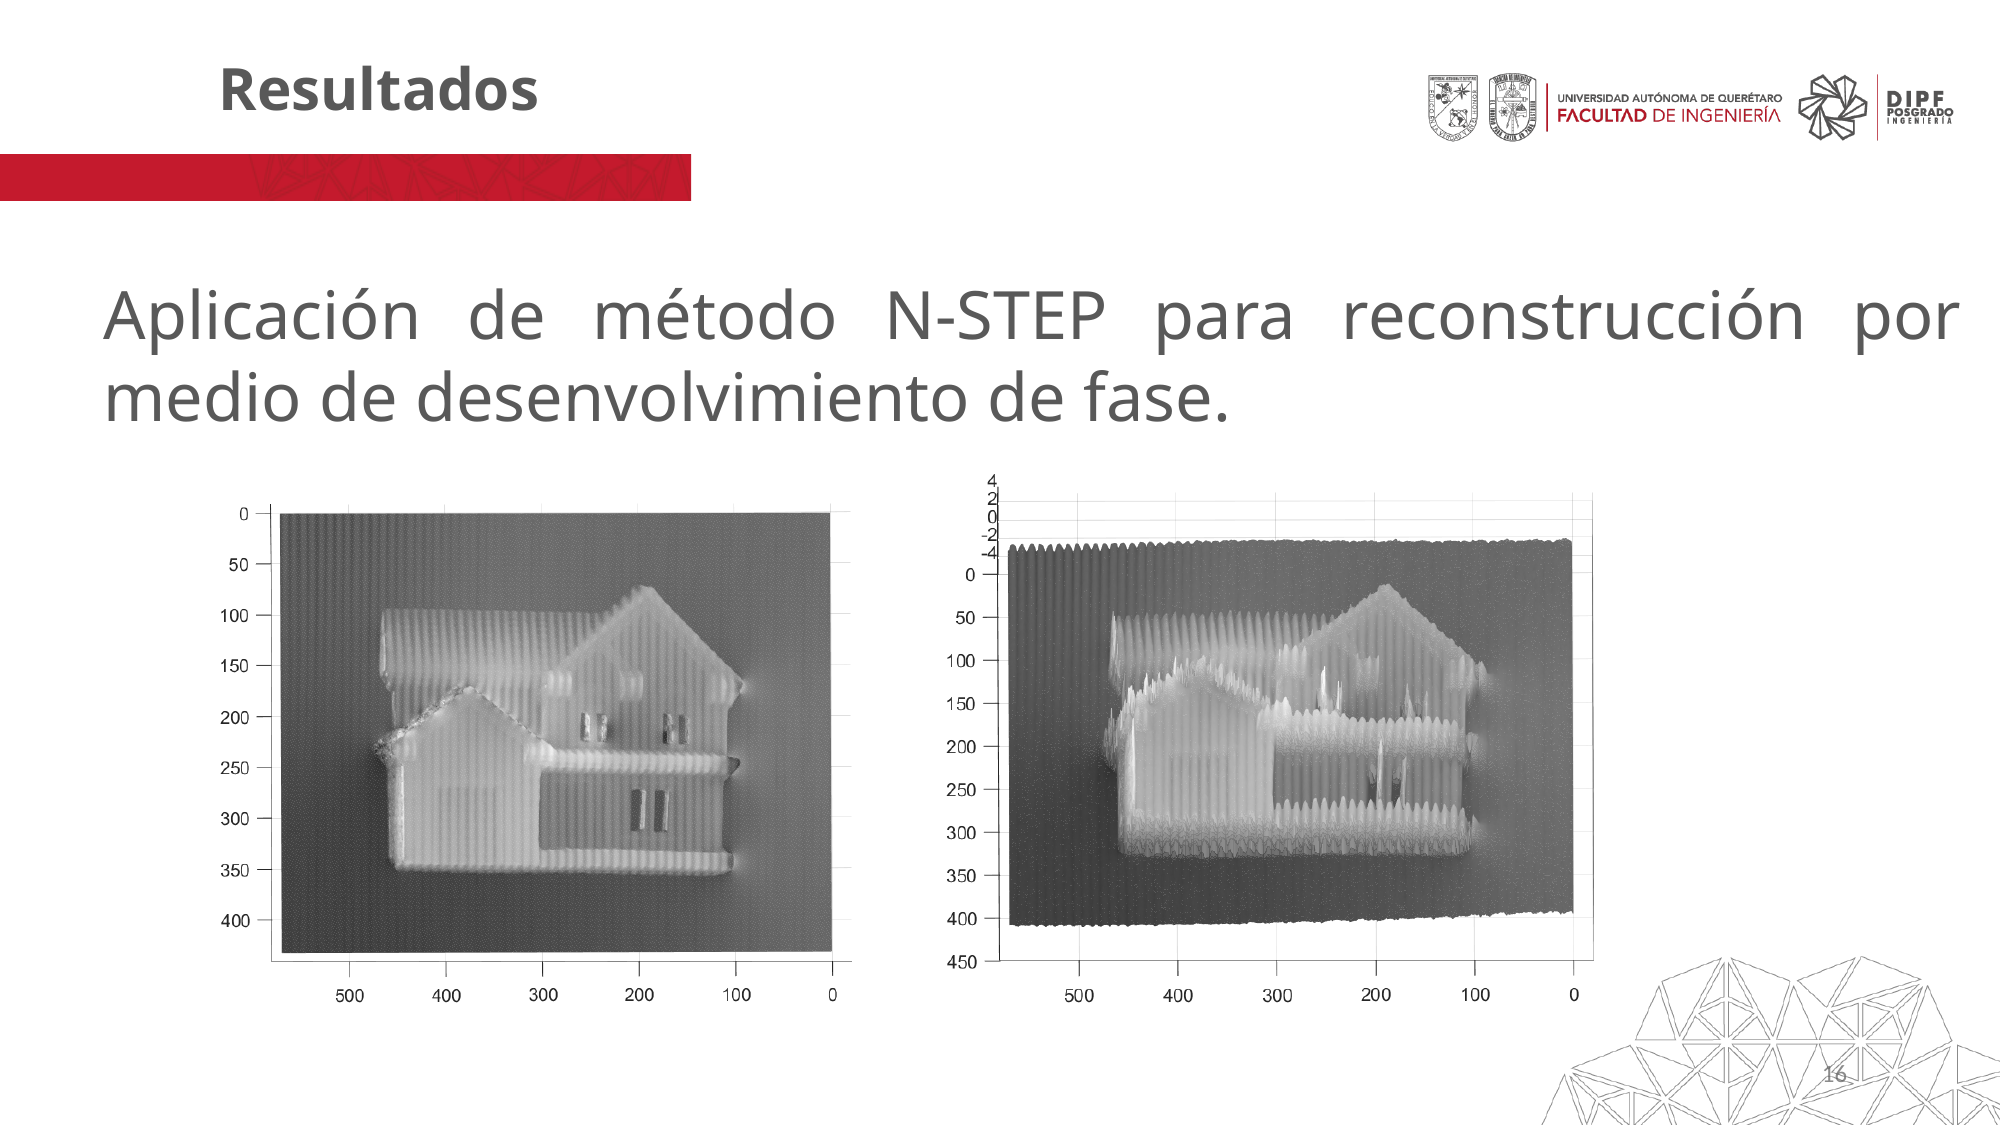

Resultados
Aplicación de método N-STEP para reconstrucción por medio de desenvolvimiento de fase.
16